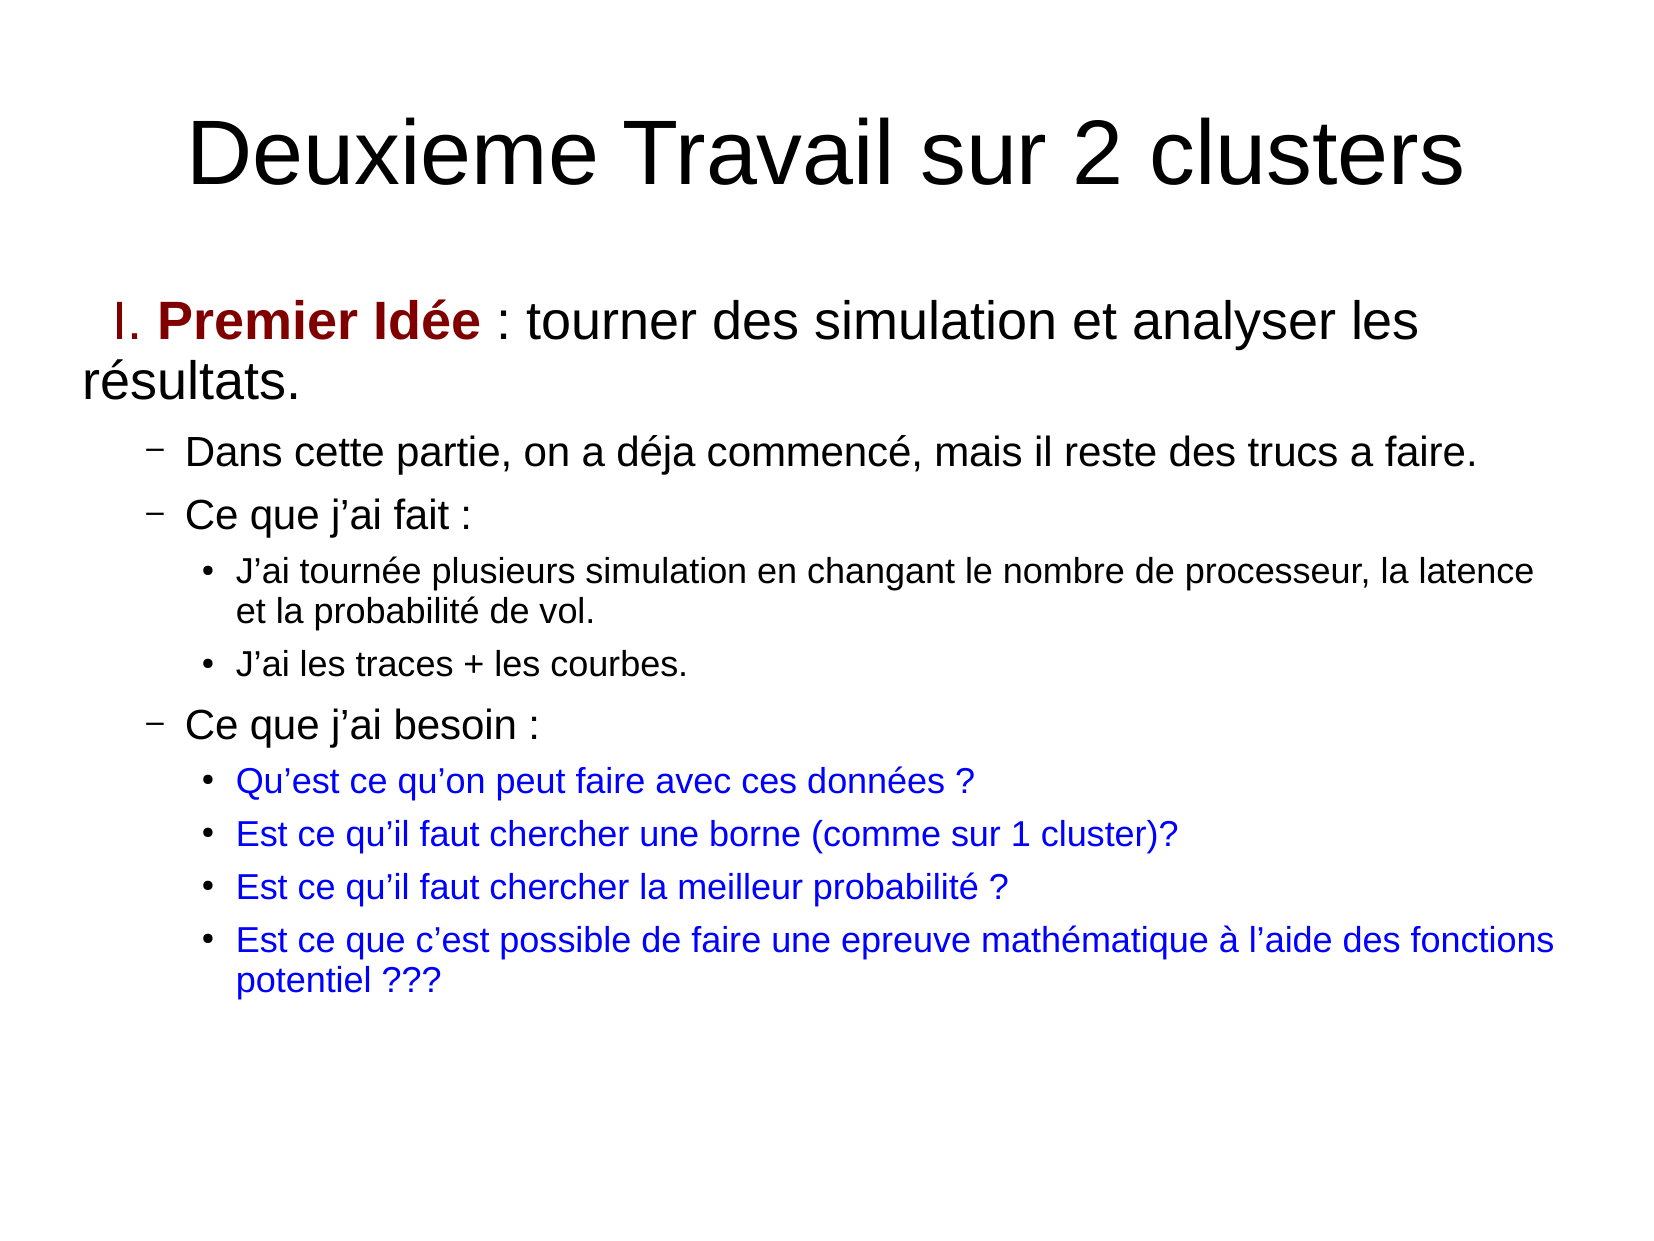

Deuxieme Travail sur 2 clusters
# I. Premier Idée : tourner des simulation et analyser les résultats.
Dans cette partie, on a déja commencé, mais il reste des trucs a faire.
Ce que j’ai fait :
J’ai tournée plusieurs simulation en changant le nombre de processeur, la latence et la probabilité de vol.
J’ai les traces + les courbes.
Ce que j’ai besoin :
Qu’est ce qu’on peut faire avec ces données ?
Est ce qu’il faut chercher une borne (comme sur 1 cluster)?
Est ce qu’il faut chercher la meilleur probabilité ?
Est ce que c’est possible de faire une epreuve mathématique à l’aide des fonctions potentiel ???